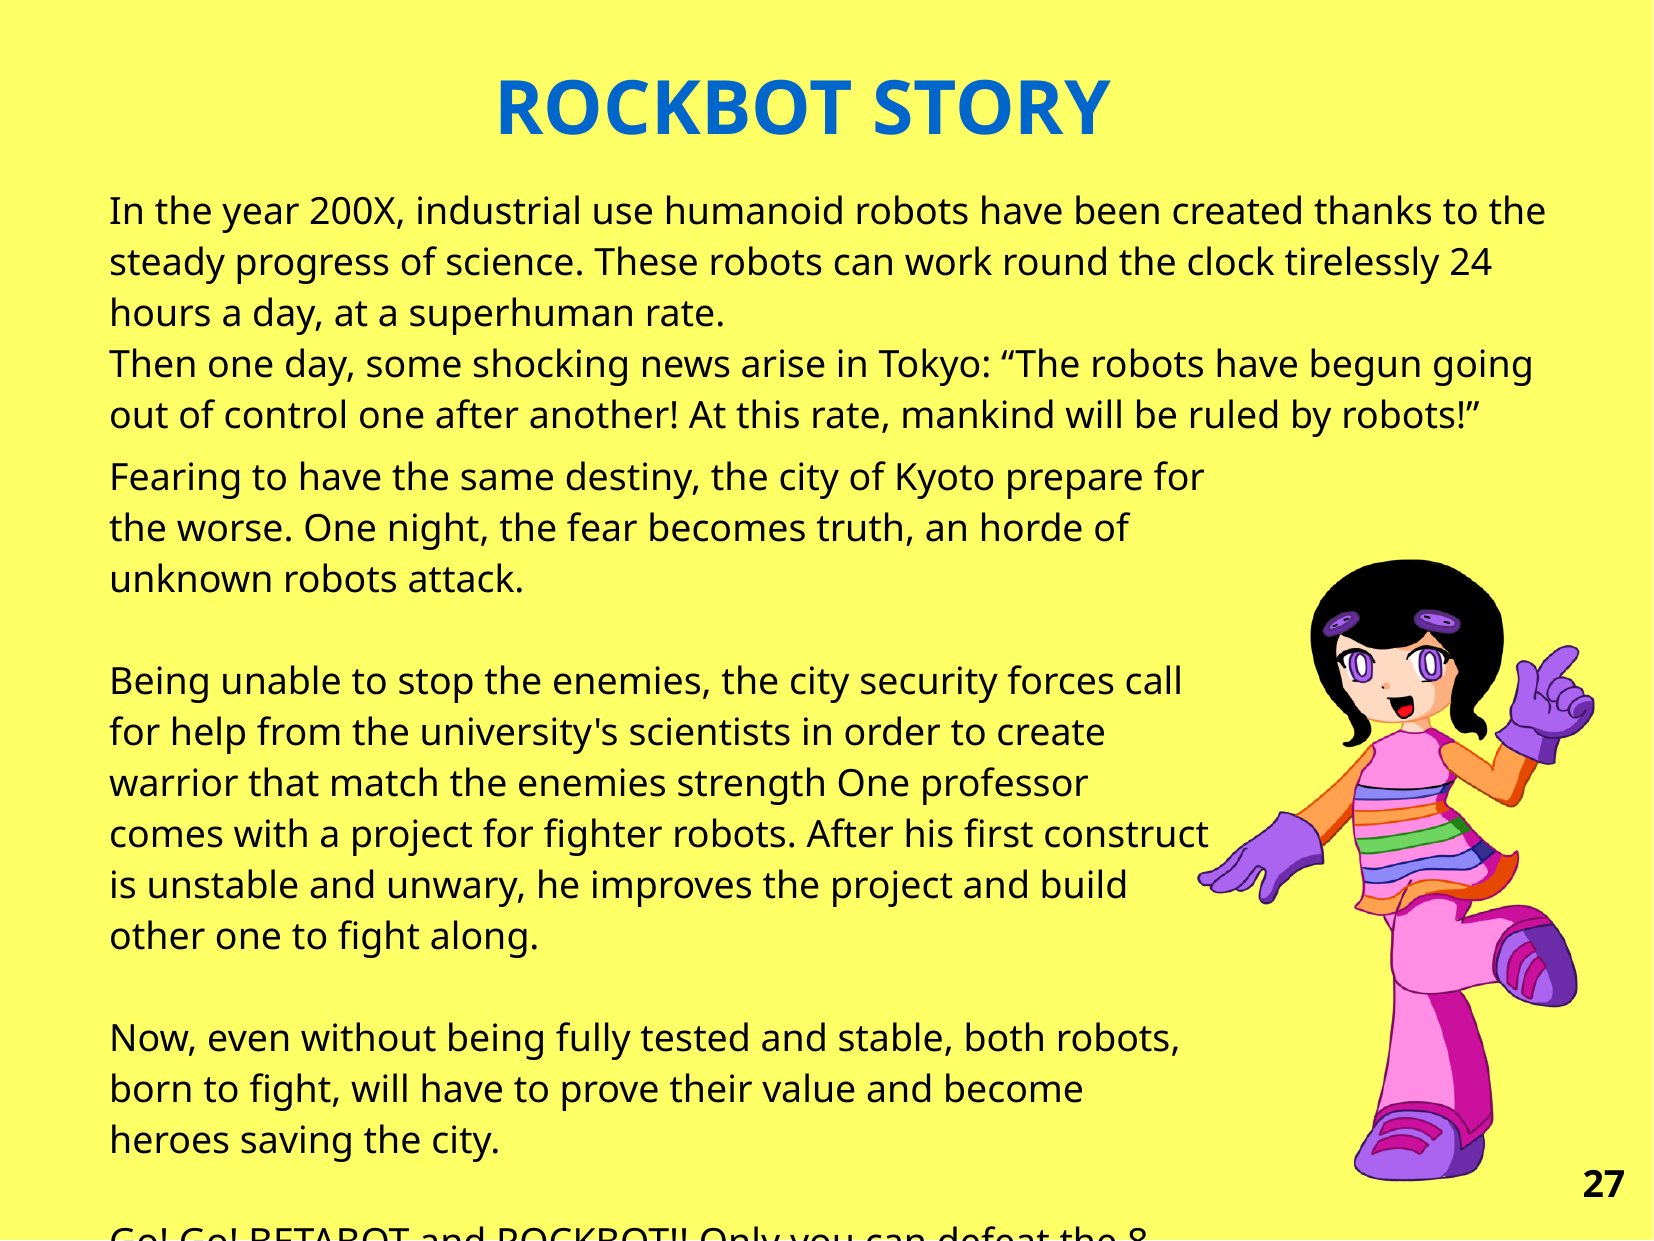

ROCKBOT STORY
In the year 200X, industrial use humanoid robots have been created thanks to the steady progress of science. These robots can work round the clock tirelessly 24 hours a day, at a superhuman rate.
Then one day, some shocking news arise in Tokyo: “The robots have begun going out of control one after another! At this rate, mankind will be ruled by robots!”
Fearing to have the same destiny, the city of Kyoto prepare for the worse. One night, the fear becomes truth, an horde of unknown robots attack.
Being unable to stop the enemies, the city security forces call for help from the university's scientists in order to create warrior that match the enemies strength One professor comes with a project for fighter robots. After his first construct is unstable and unwary, he improves the project and build other one to fight along.
Now, even without being fully tested and stable, both robots, born to fight, will have to prove their value and become heroes saving the city.
Go! Go! BETABOT and ROCKBOT!! Only you can defeat the 8 robot masters, and find out who is responsible for this violence!
27